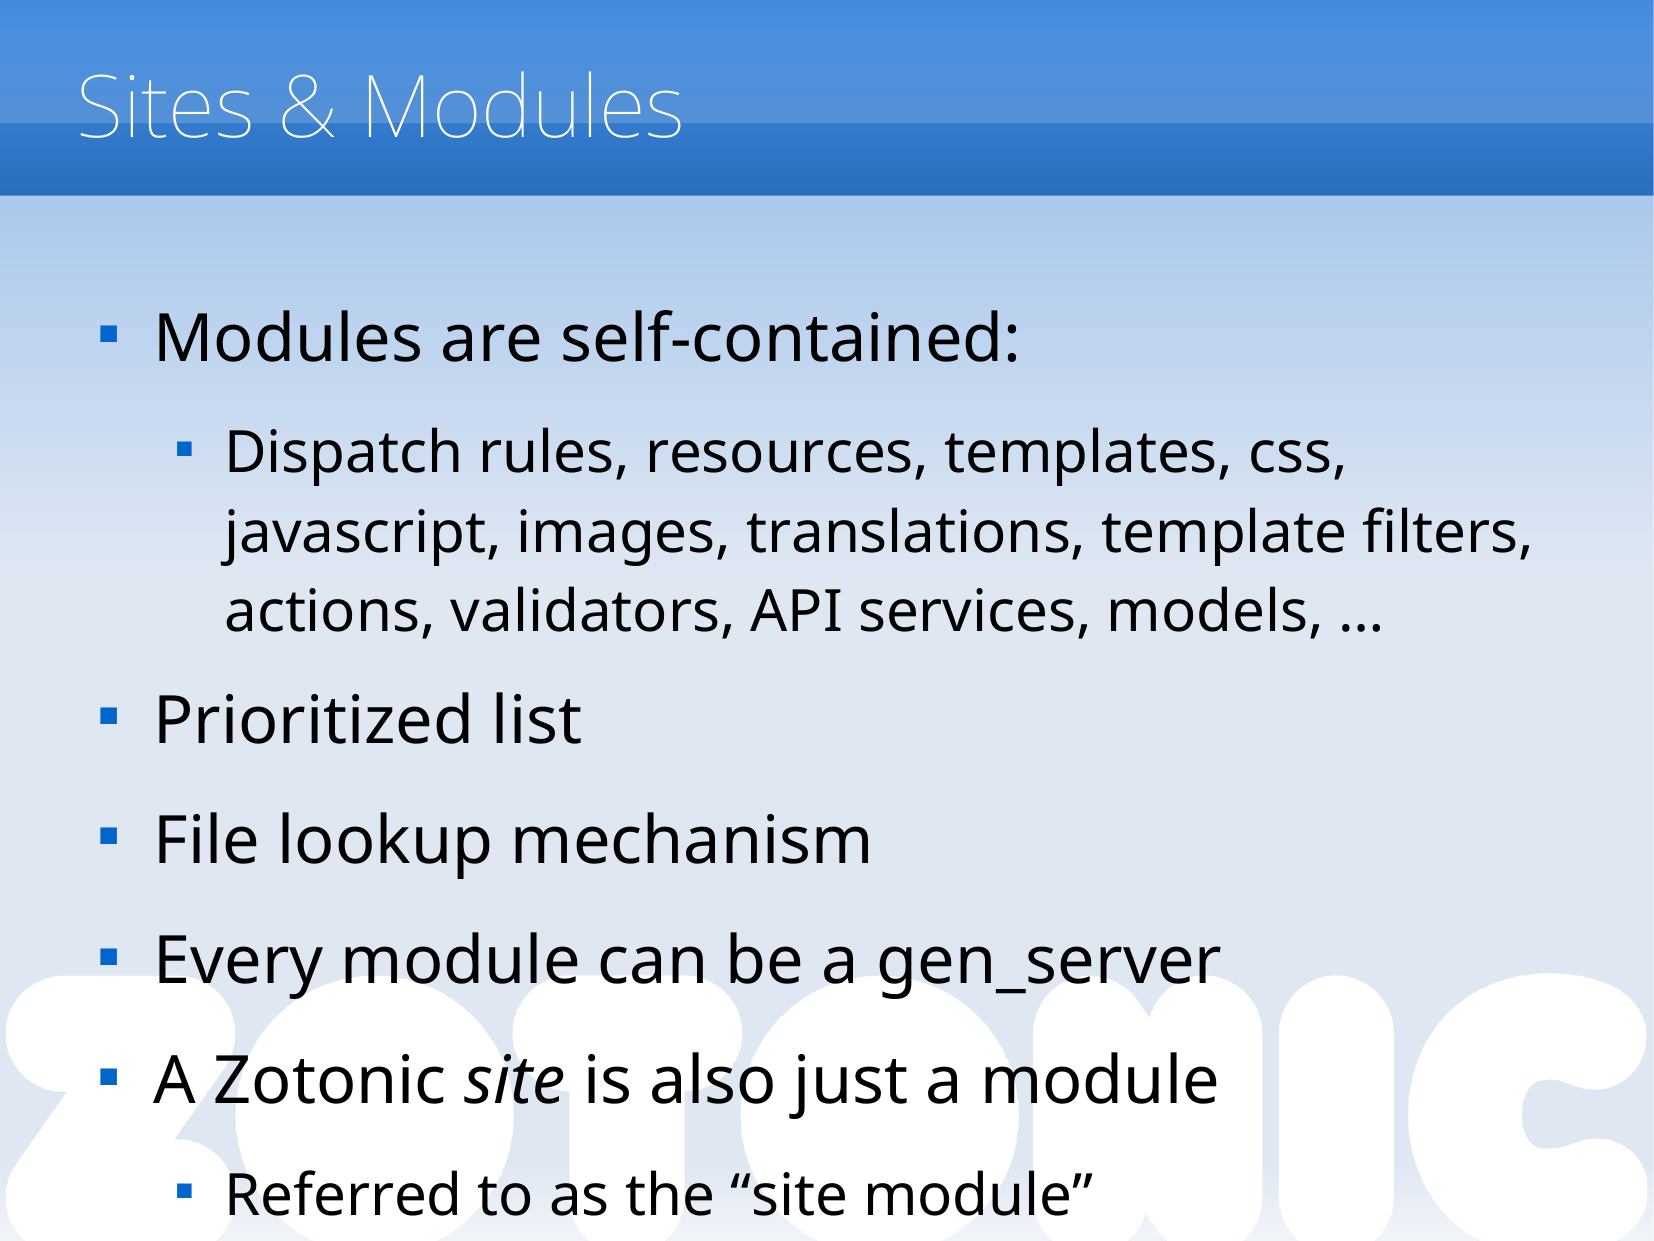

# Sites & Modules
Modules are self-contained:
Dispatch rules, resources, templates, css, javascript, images, translations, template filters, actions, validators, API services, models, …
Prioritized list
File lookup mechanism
Every module can be a gen_server
A Zotonic site is also just a module
Referred to as the “site module”